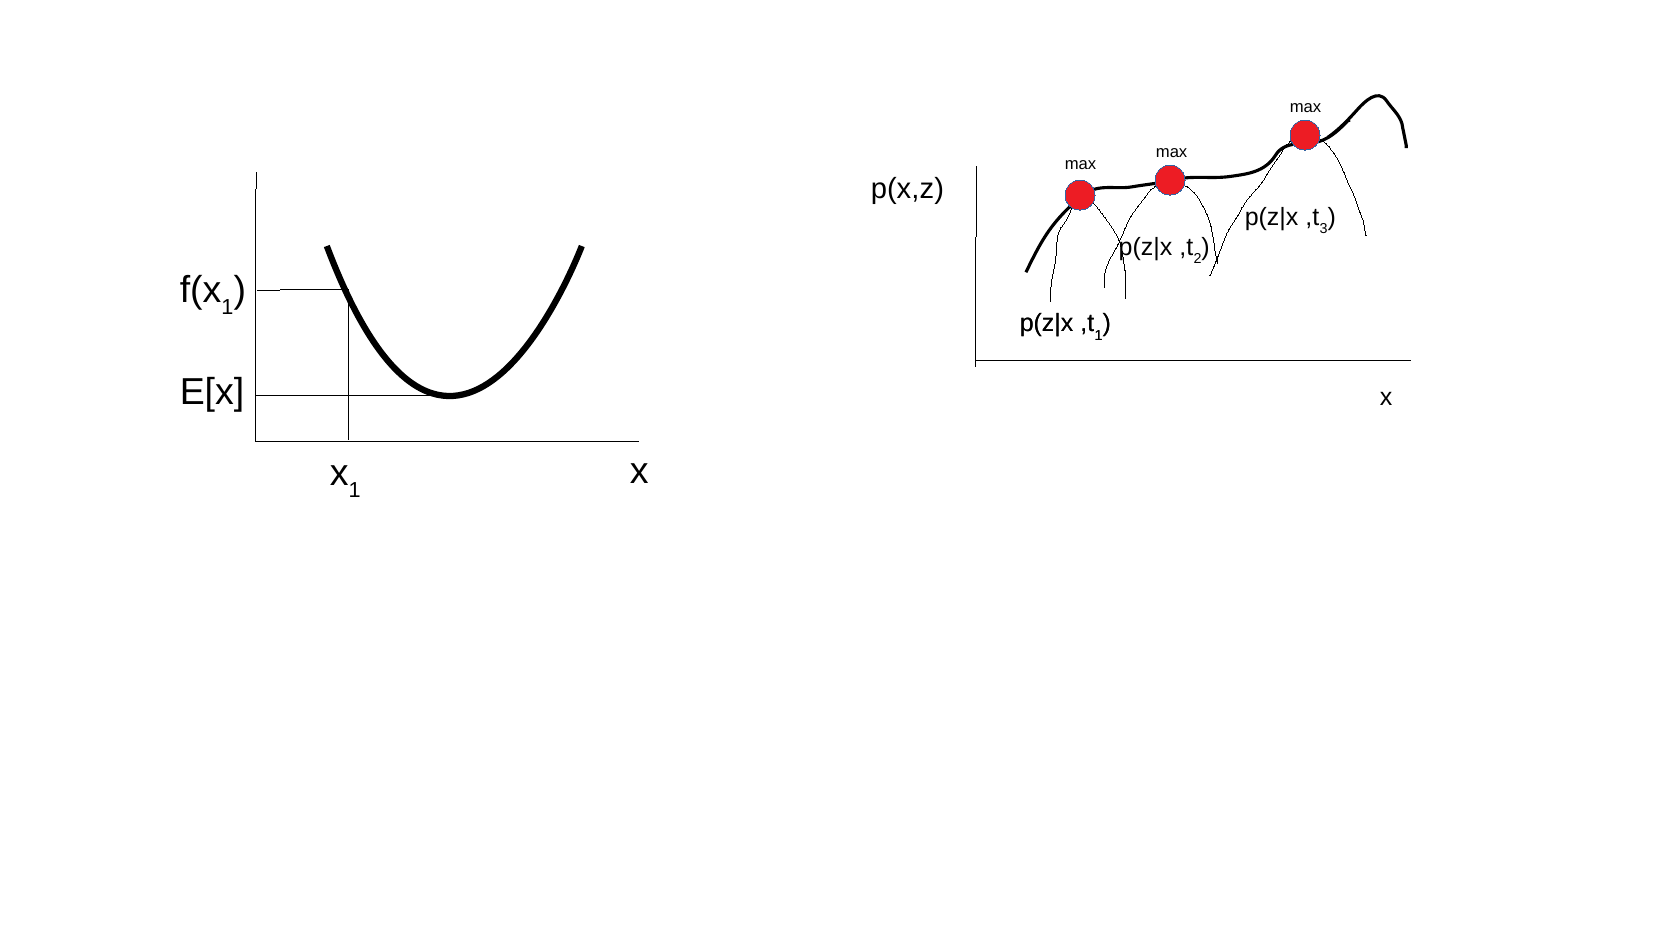

max
max
max
p(x,z)
p(z|x ,t3)
p(z|x ,t2)
f(x1)
p(z|x ,t1)
p(z|x ,t1)
E[x]
x
x
x1